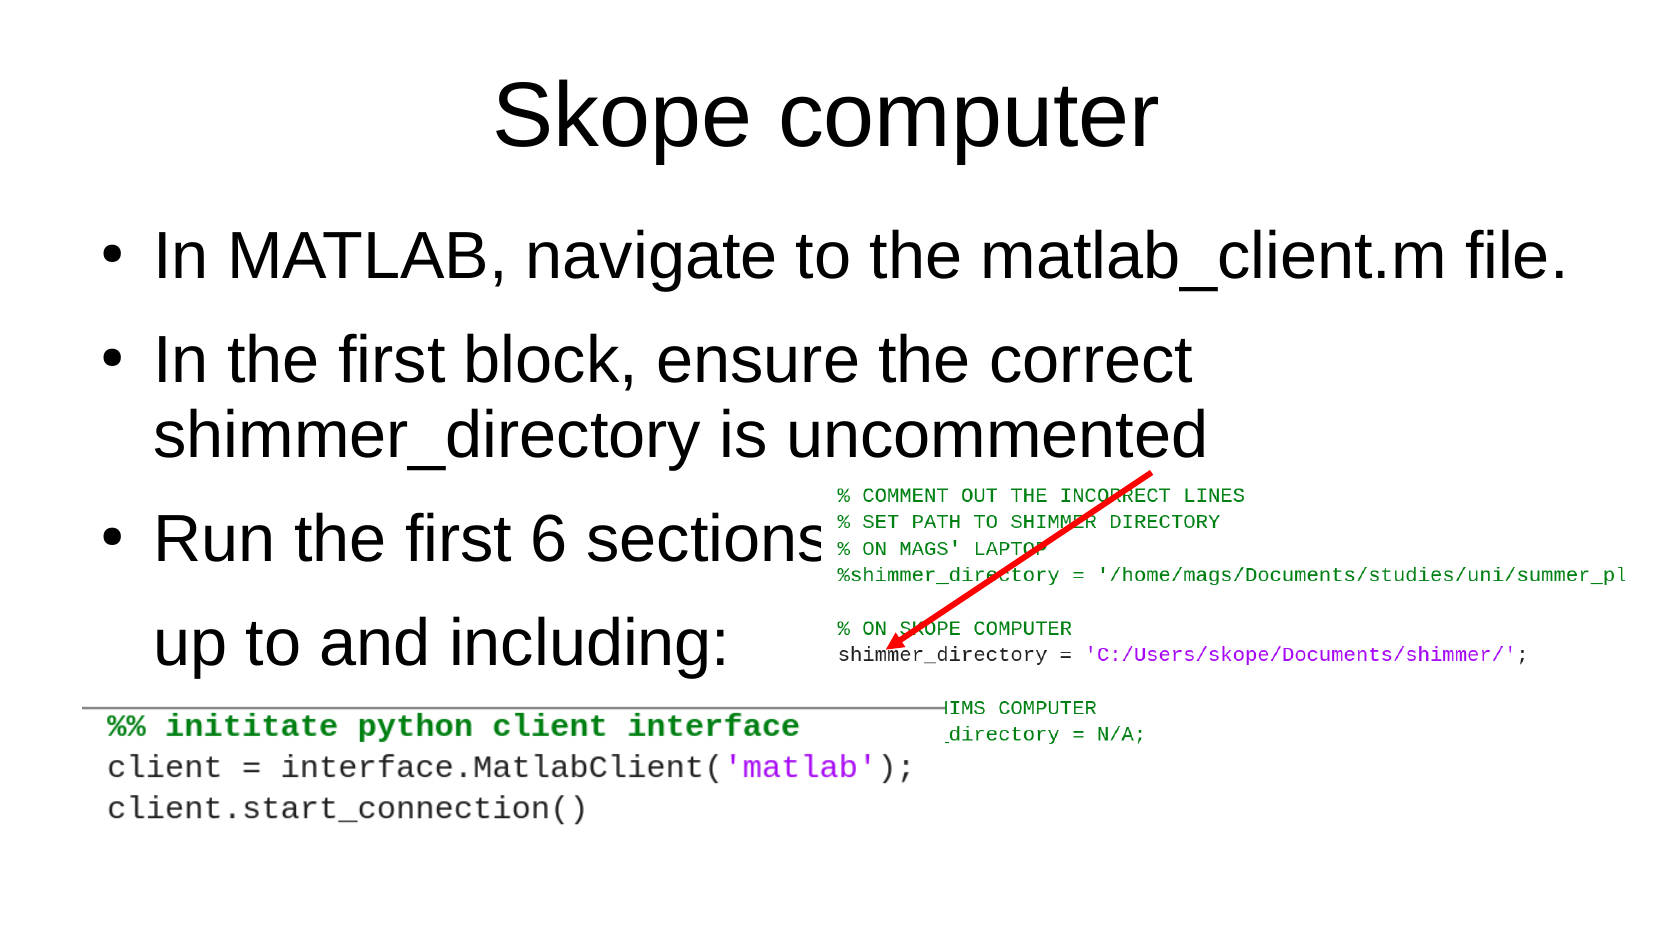

# Skope computer
In MATLAB, navigate to the matlab_client.m file.
In the first block, ensure the correct shimmer_directory is uncommented
Run the first 6 sections
up to and including: